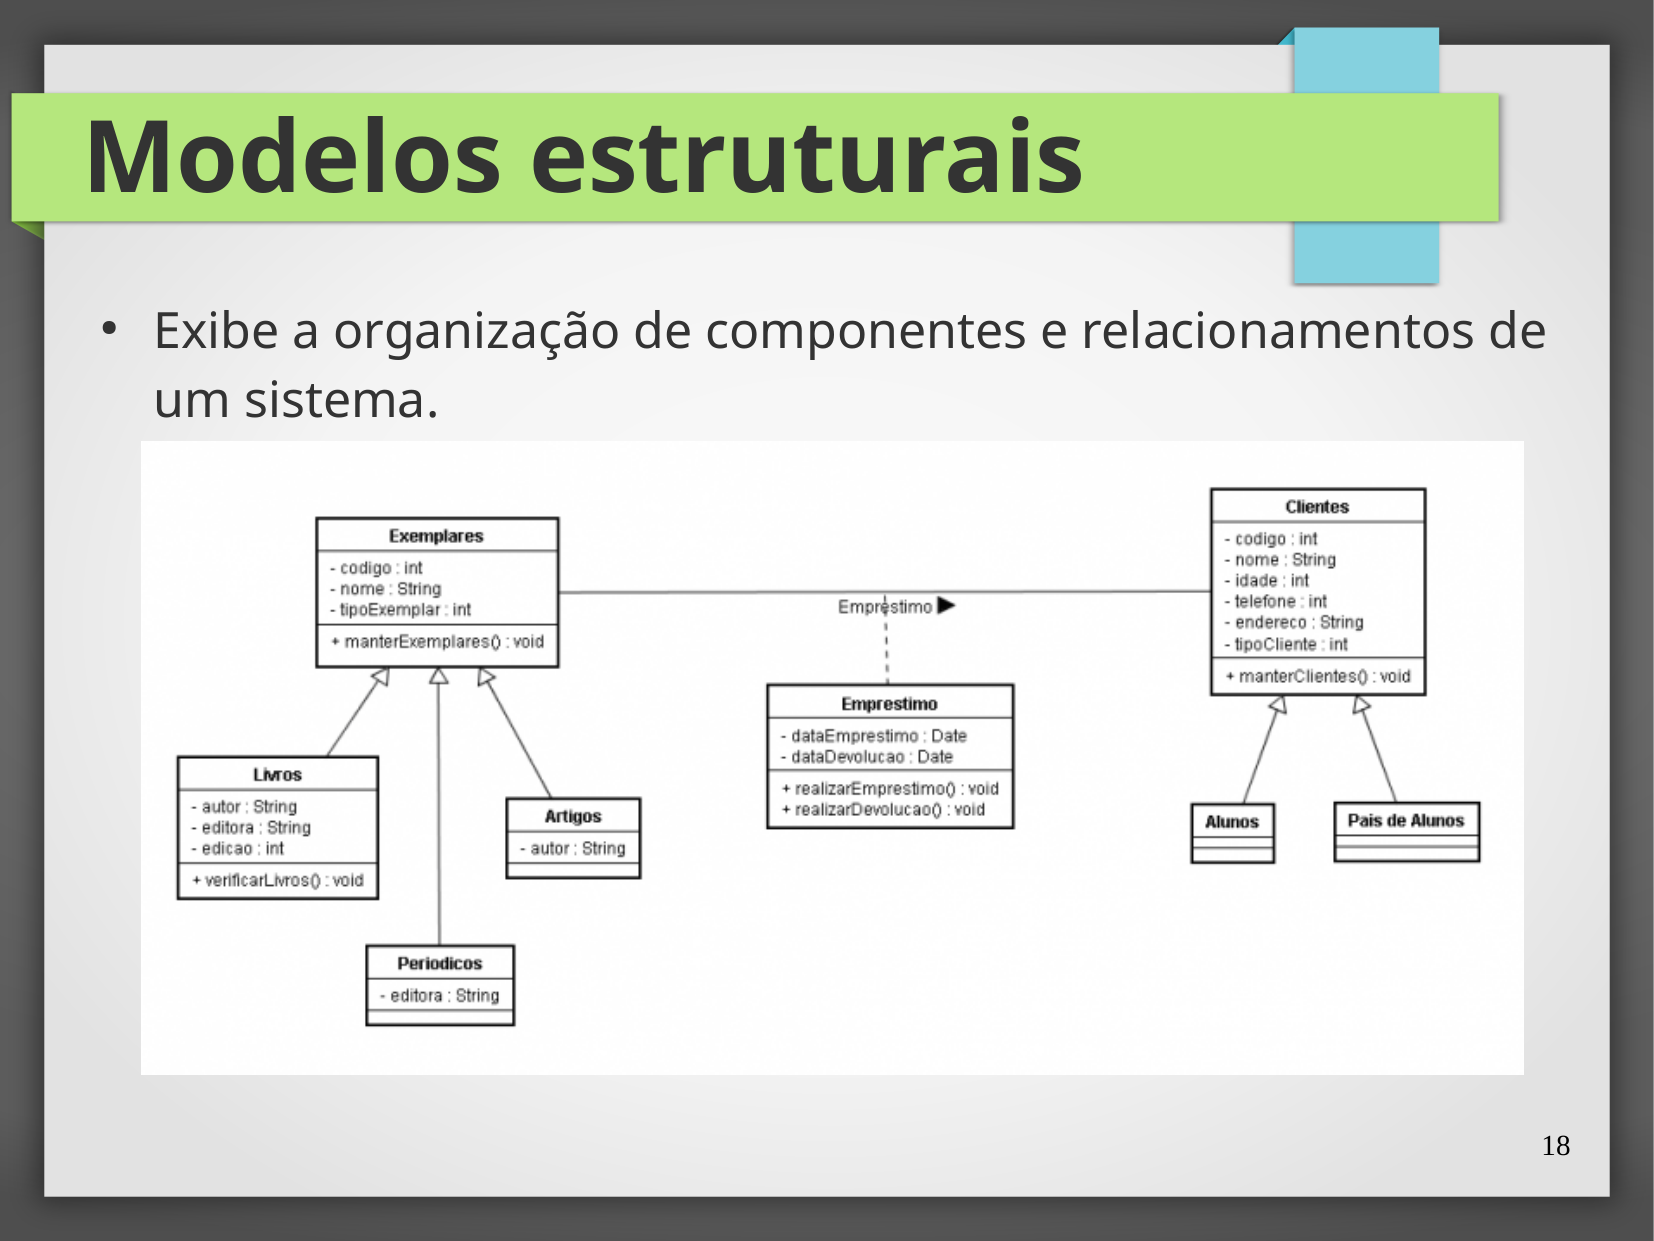

# Modelos estruturais
Exibe a organização de componentes e relacionamentos de um sistema.
18